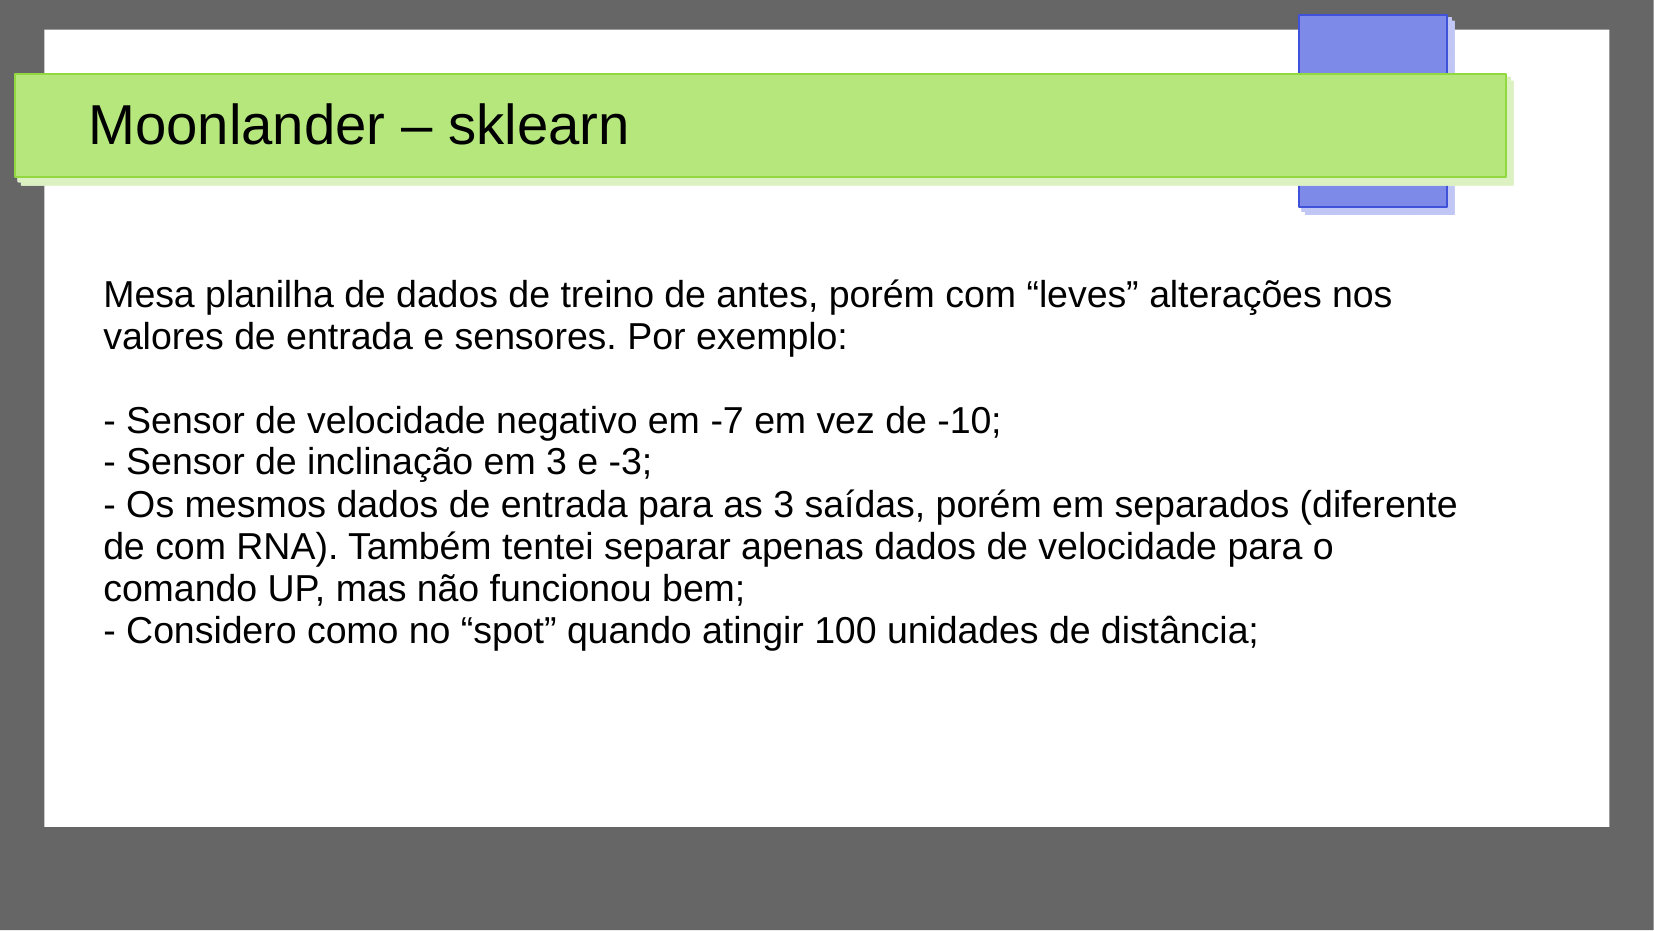

# Moonlander – sklearn
Mesa planilha de dados de treino de antes, porém com “leves” alterações nos valores de entrada e sensores. Por exemplo:
- Sensor de velocidade negativo em -7 em vez de -10;
- Sensor de inclinação em 3 e -3;
- Os mesmos dados de entrada para as 3 saídas, porém em separados (diferente de com RNA). Também tentei separar apenas dados de velocidade para o comando UP, mas não funcionou bem;
- Considero como no “spot” quando atingir 100 unidades de distância;